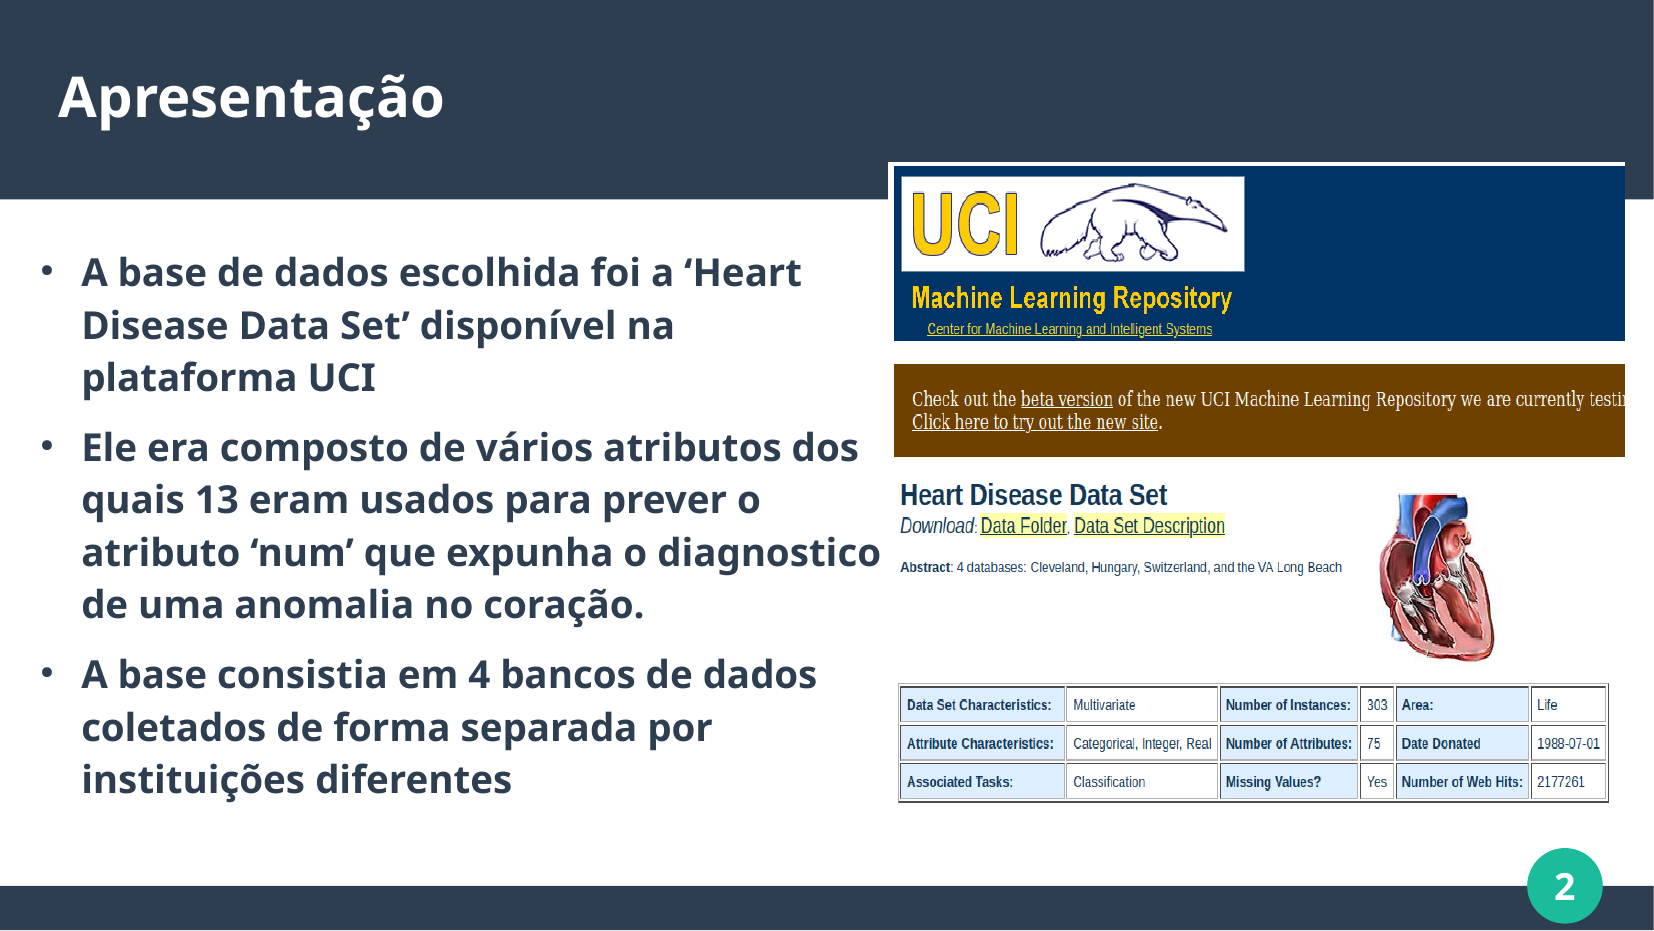

# Apresentação
A base de dados escolhida foi a ‘Heart Disease Data Set’ disponível na plataforma UCI
Ele era composto de vários atributos dos quais 13 eram usados para prever o atributo ‘num’ que expunha o diagnostico de uma anomalia no coração.
A base consistia em 4 bancos de dados coletados de forma separada por instituições diferentes